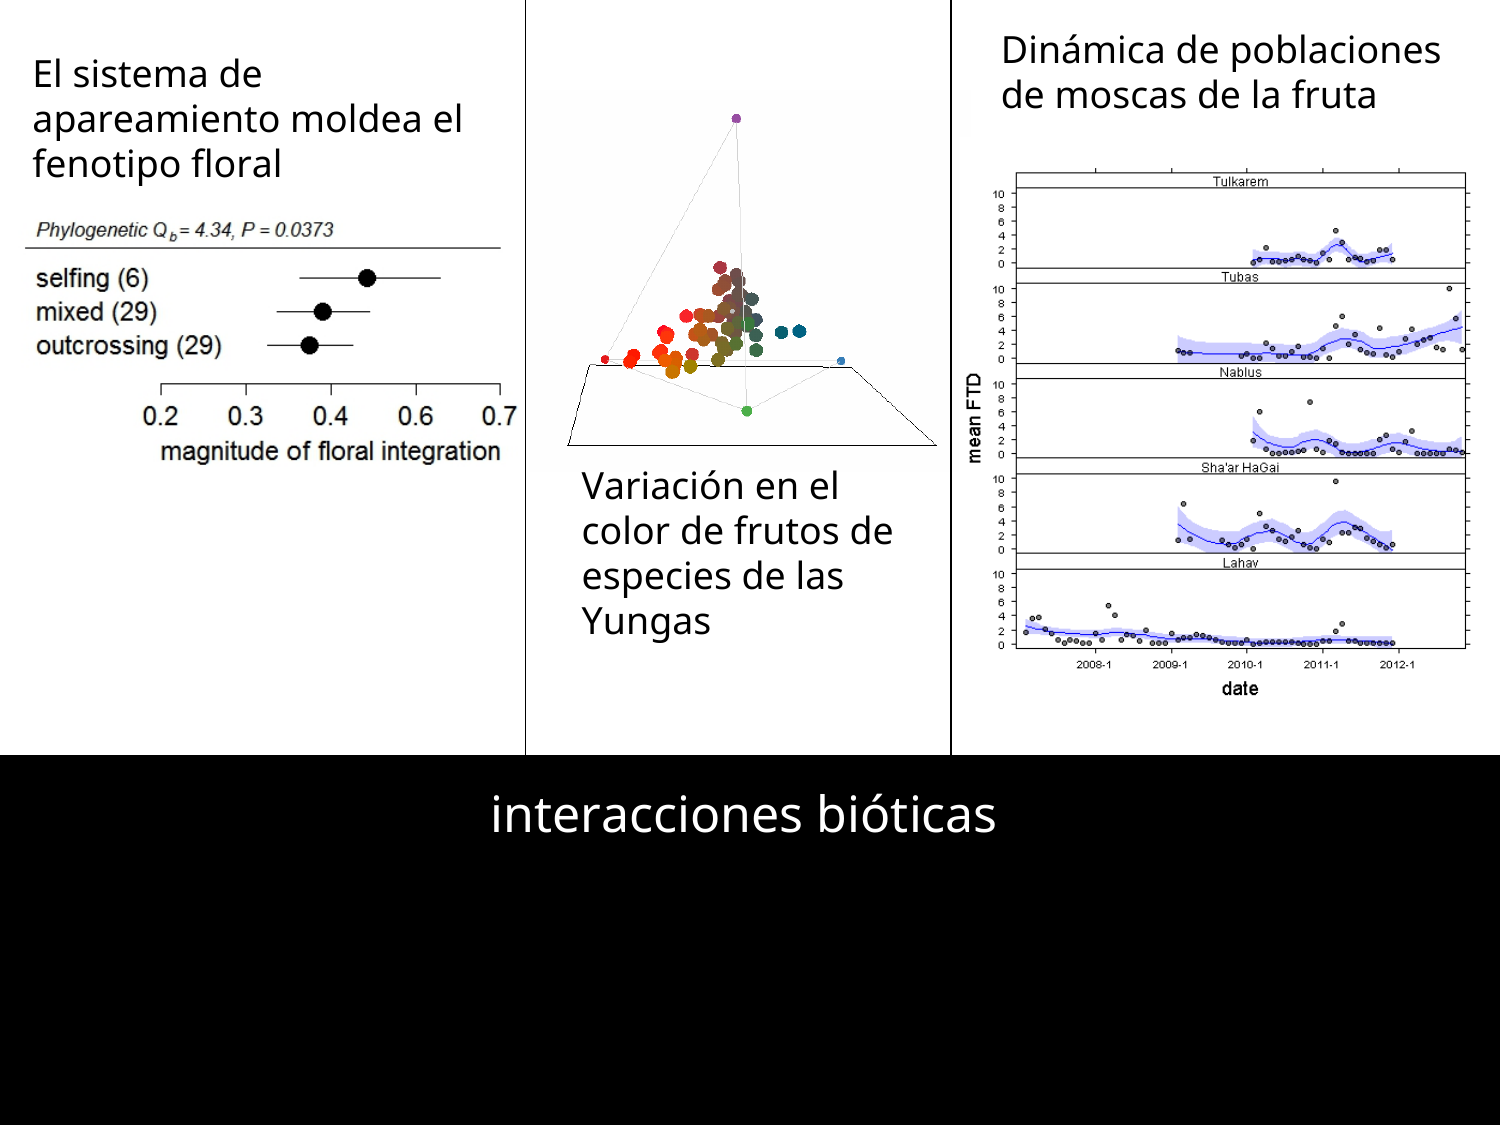

Dinámica de poblaciones de moscas de la fruta
El sistema de apareamiento moldea el fenotipo floral
Variación en el color de frutos de especies de las Yungas
interacciones bióticas